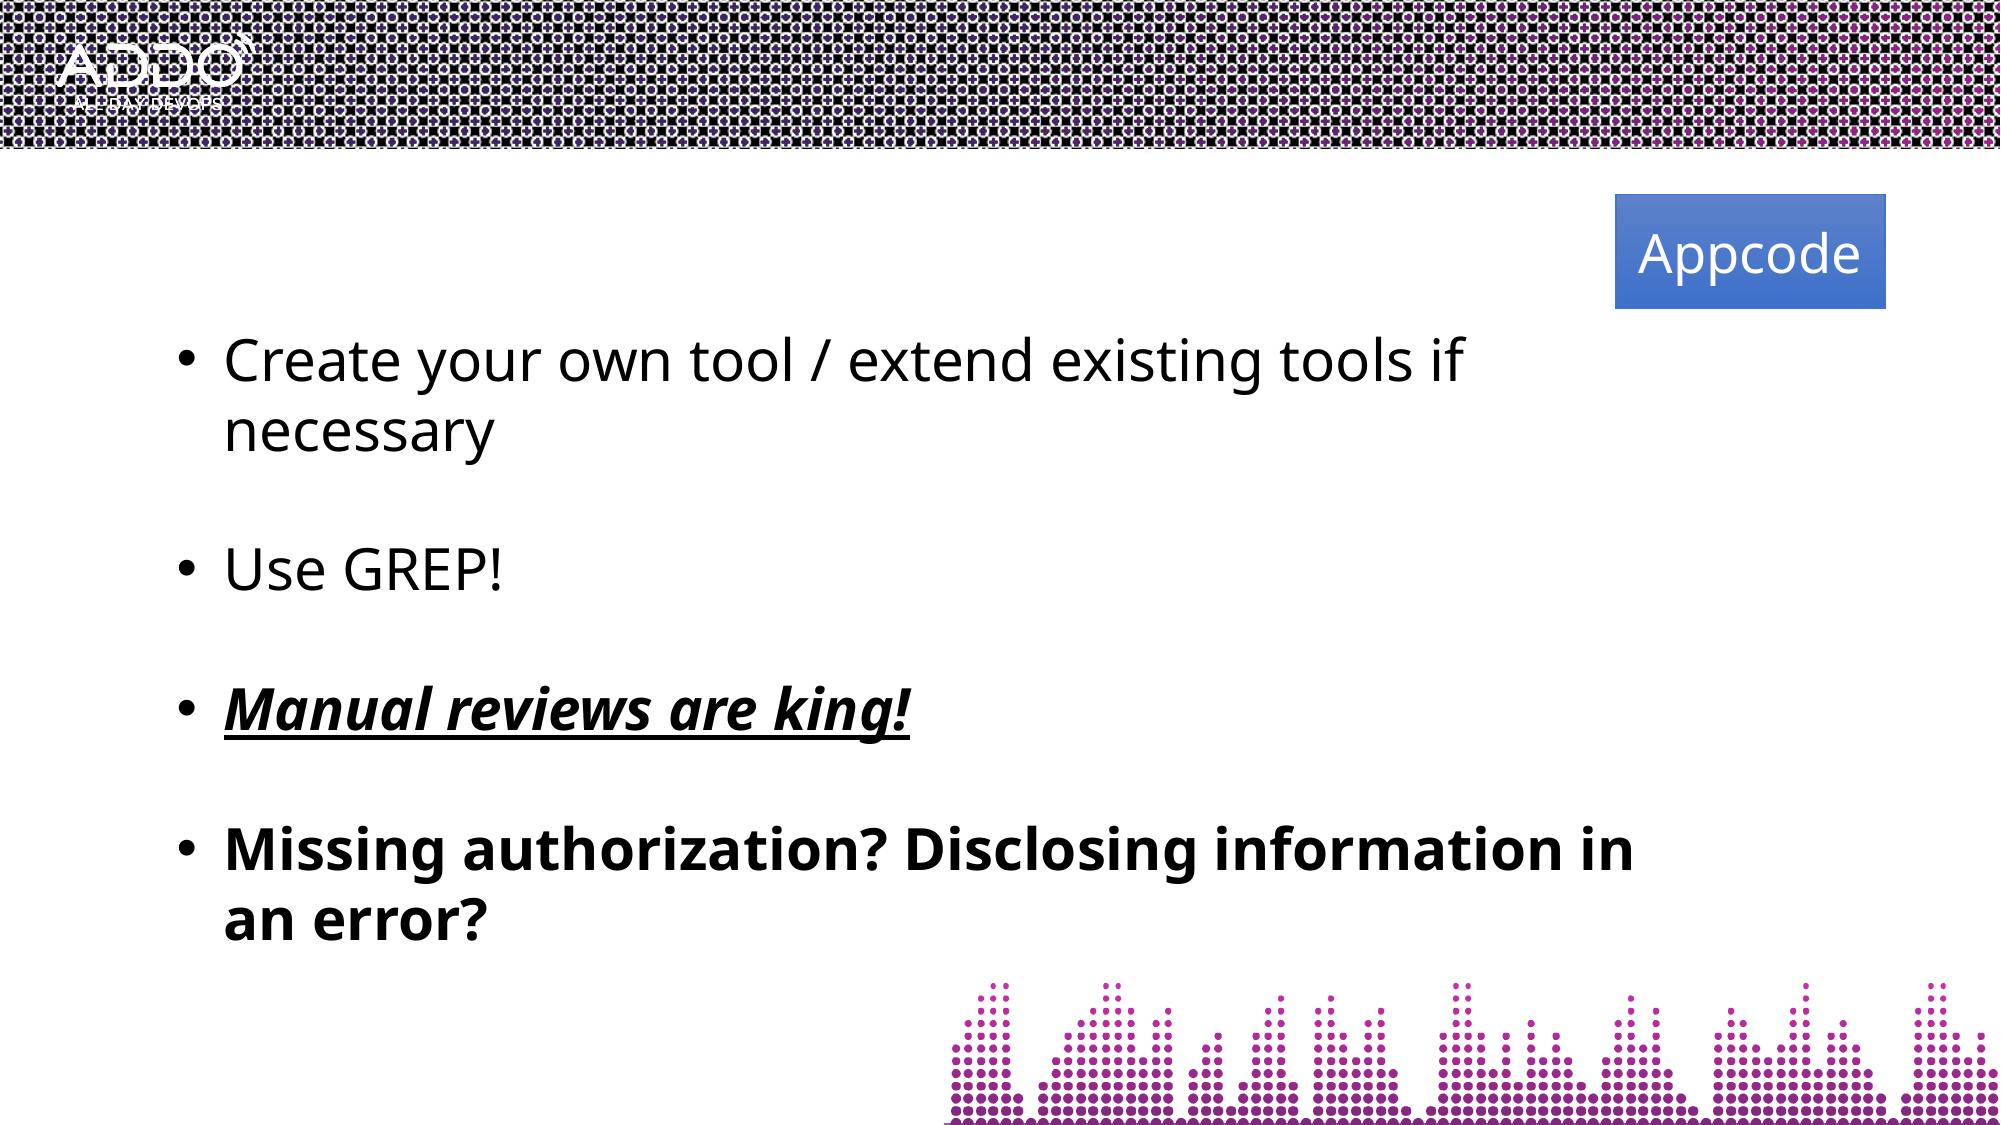

Appcode
Create your own tool / extend existing tools if necessary
Use GREP!
Manual reviews are king!
Missing authorization? Disclosing information in an error?